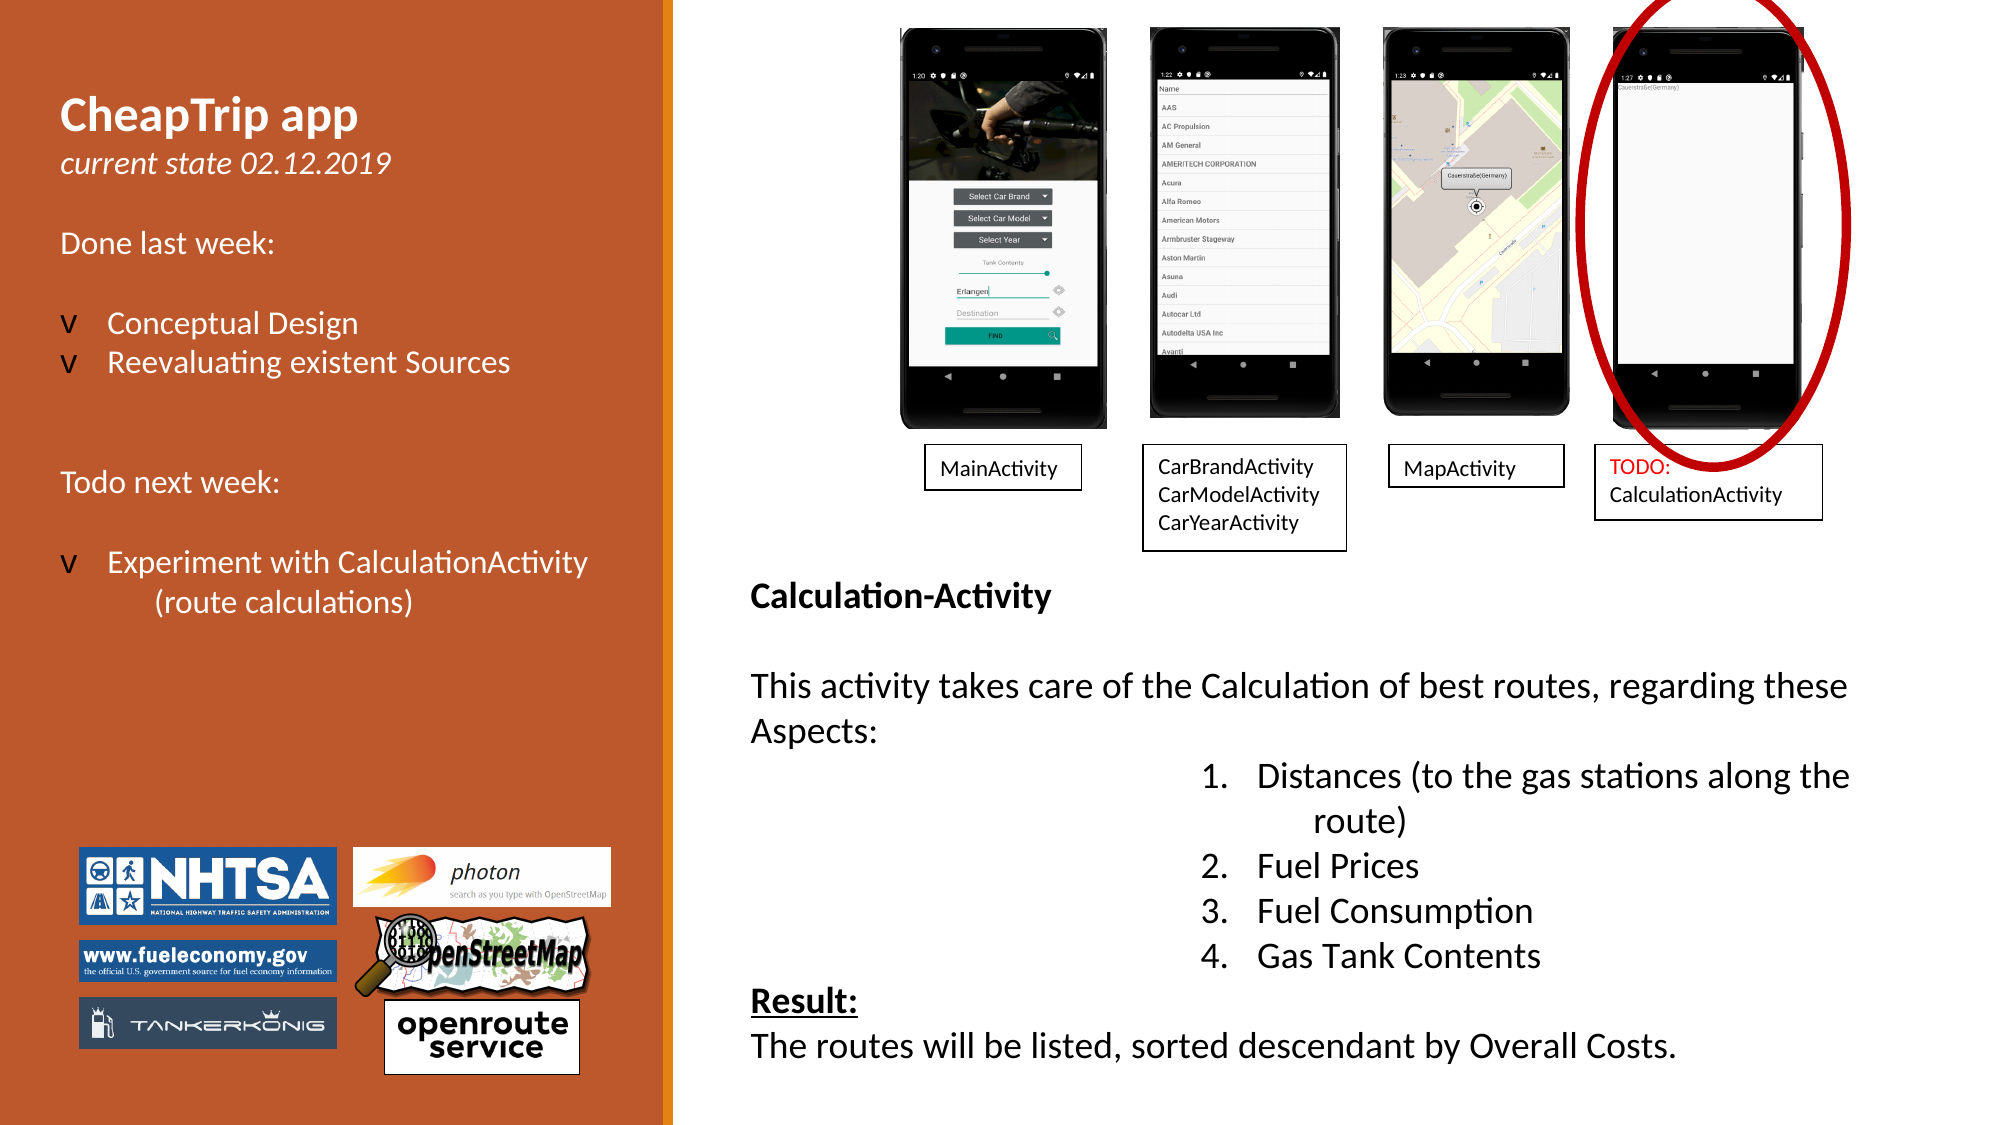

MainActivity
CarBrandActivity
CarModelActivity
CarYearActivity
MapActivity
TODO:
CalculationActivity
CheapTrip app
current state 02.12.2019
Done last week:
Conceptual Design
Reevaluating existent Sources
Todo next week:
Experiment with CalculationActivity (route calculations)
Calculation-Activity
This activity takes care of the Calculation of best routes, regarding these Aspects:
Distances (to the gas stations along the route)
Fuel Prices
Fuel Consumption
Gas Tank Contents
Result:
The routes will be listed, sorted descendant by Overall Costs.